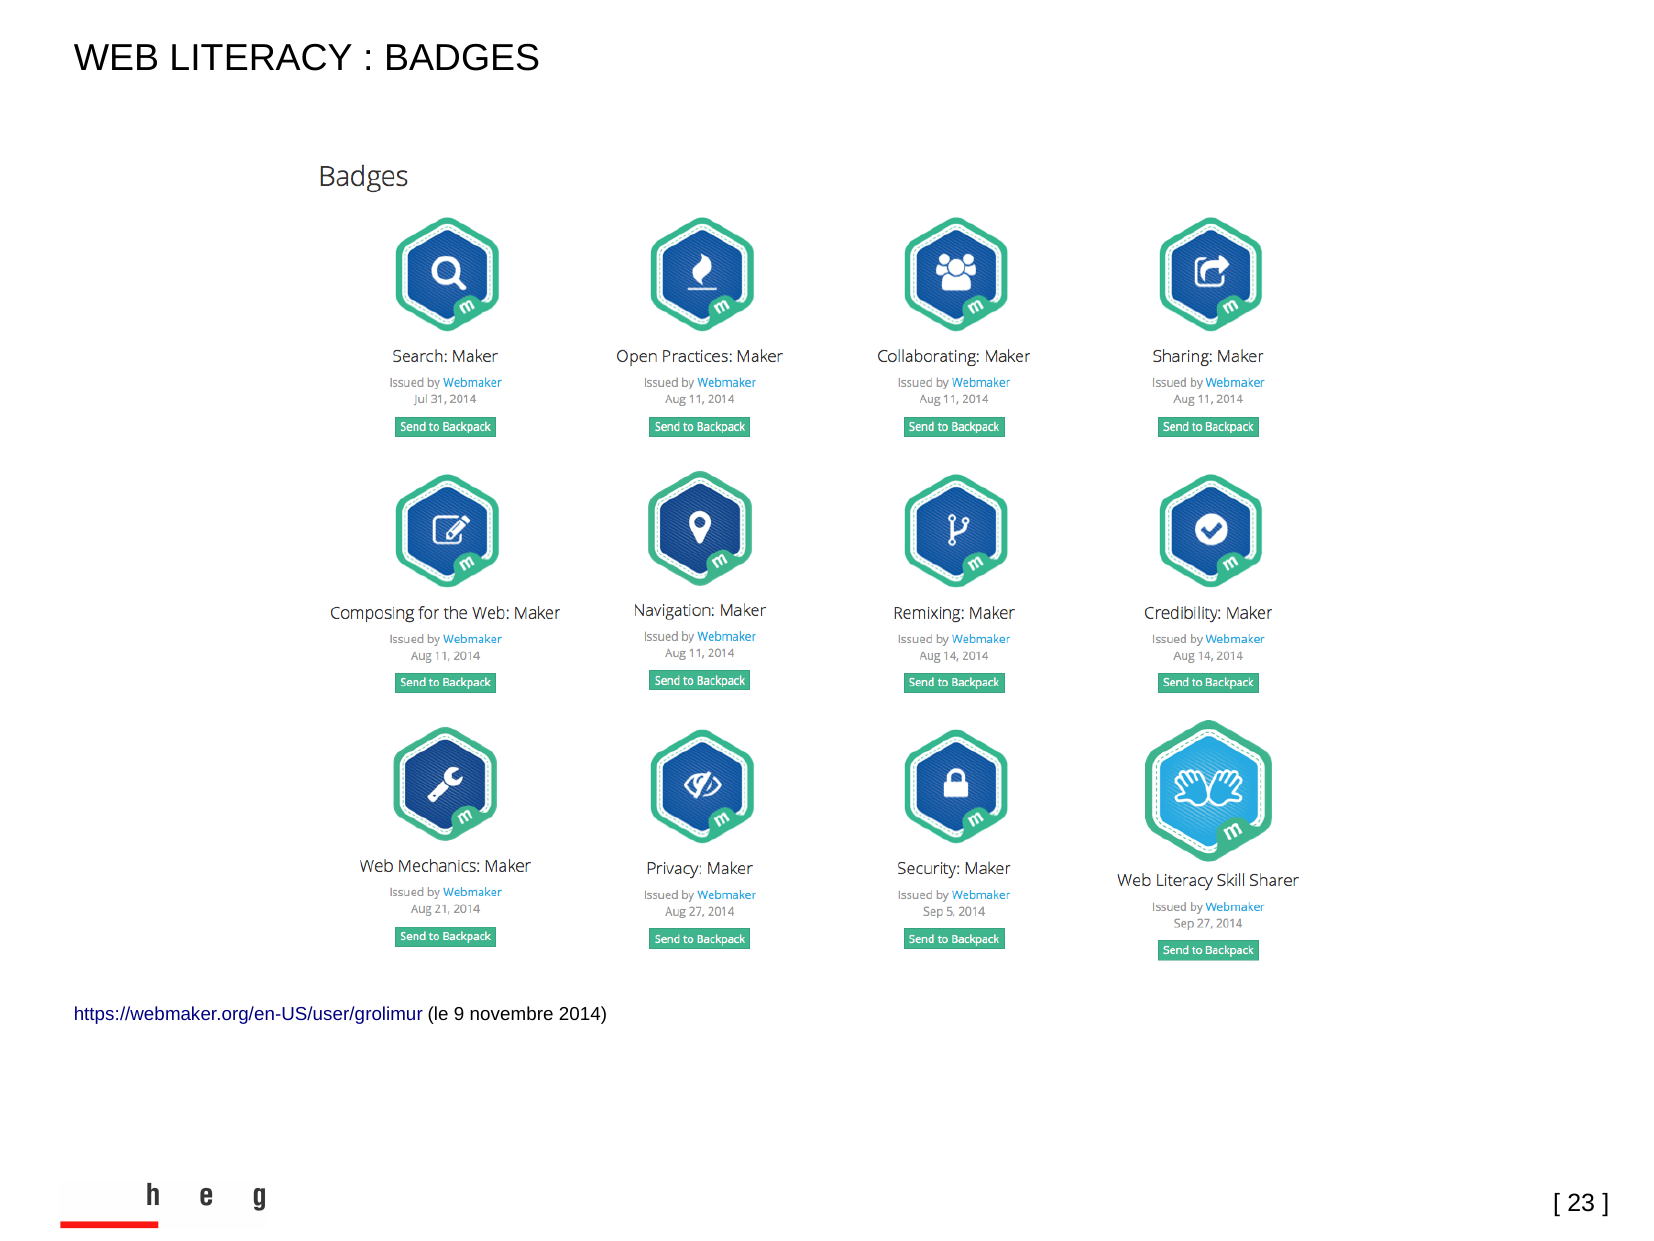

WEB LITERACY : BADGES
https://webmaker.org/en-US/user/grolimur (le 9 novembre 2014)